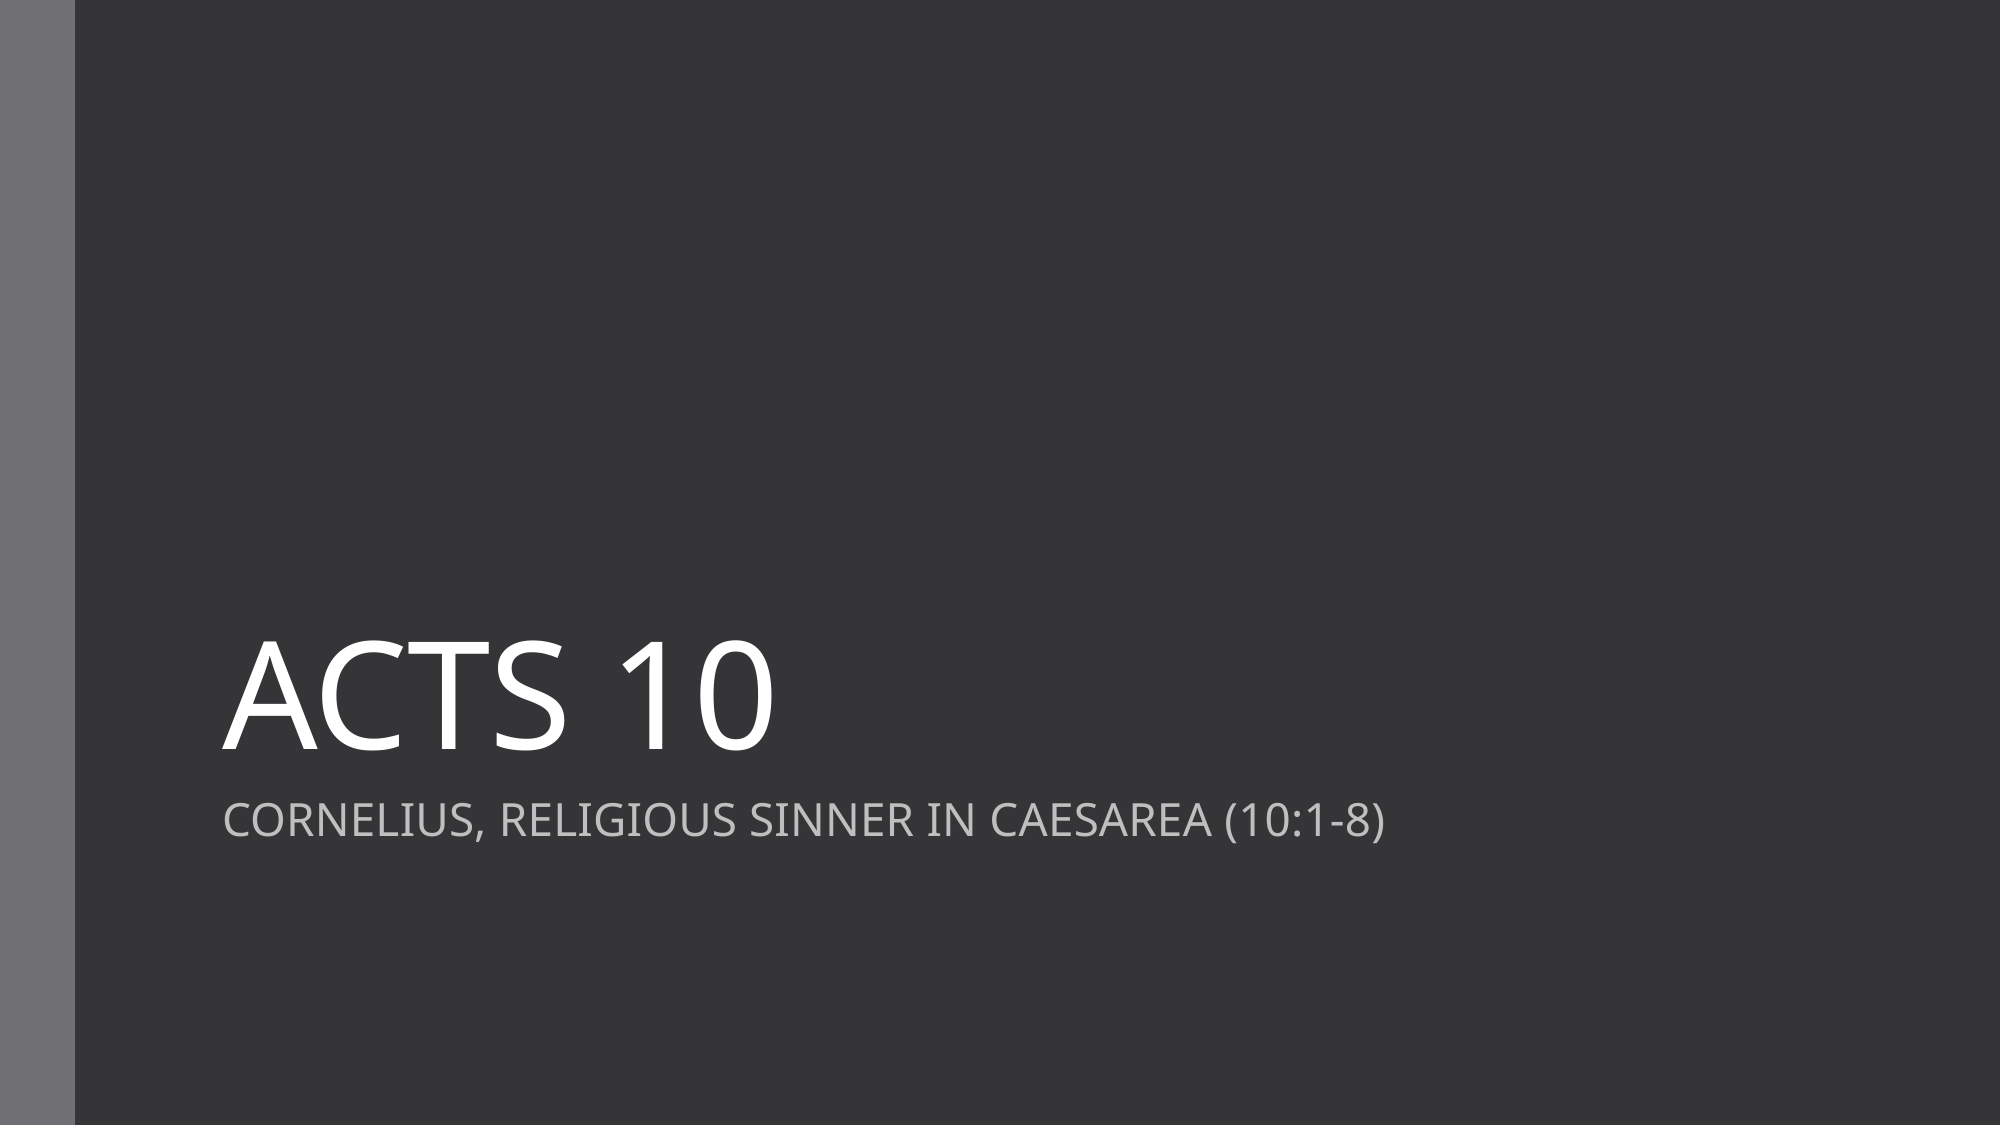

# ACTS 10
CORNELIUS, RELIGIOUS SINNER IN CAESAREA (10:1-8)